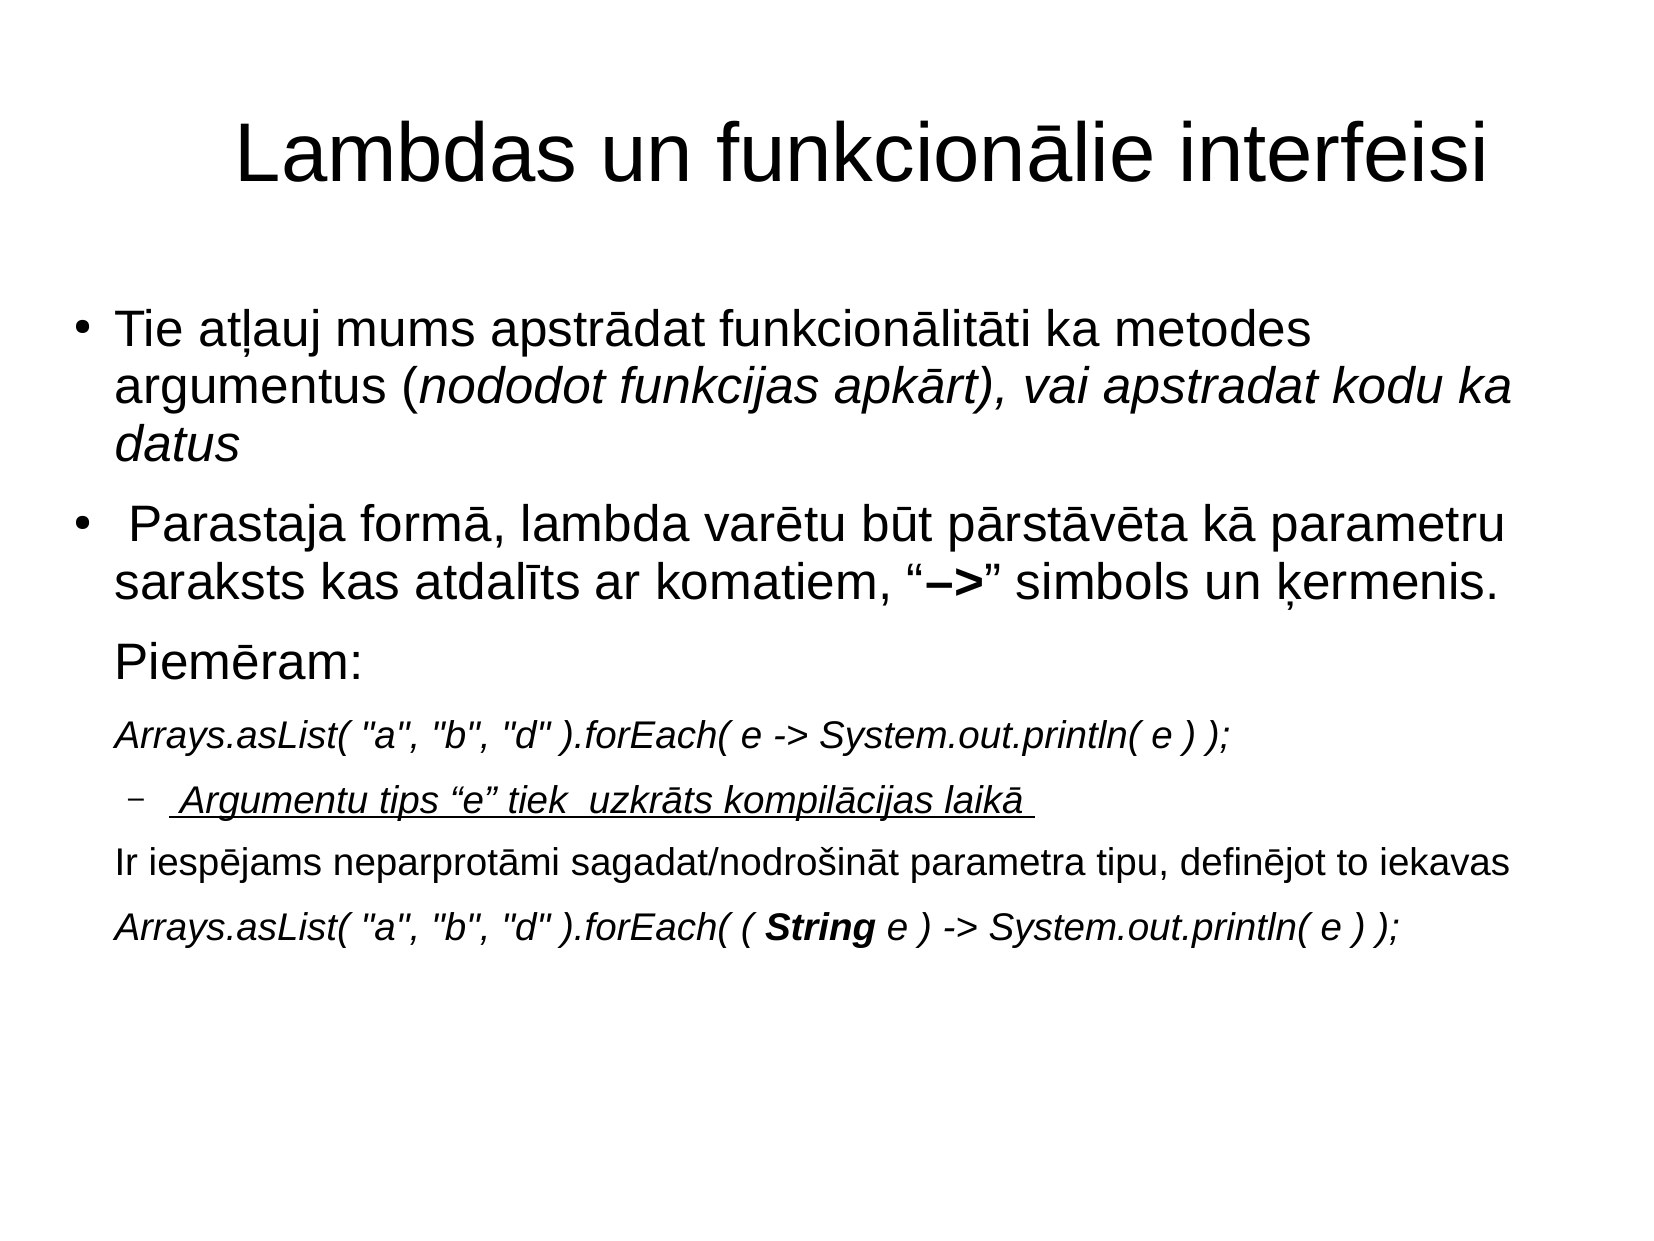

# Lambdas un funkcionālie interfeisi
Tie atļauj mums apstrādat funkcionālitāti ka metodes argumentus (nododot funkcijas apkārt), vai apstradat kodu ka datus
 Parastaja formā, lambda varētu būt pārstāvēta kā parametru saraksts kas atdalīts ar komatiem, “–>” simbols un ķermenis.
Piemēram:
Arrays.asList( "a", "b", "d" ).forEach( e -> System.out.println( e ) );
 Argumentu tips “e” tiek uzkrāts kompilācijas laikā
Ir iespējams neparprotāmi sagadat/nodrošināt parametra tipu, definējot to iekavas
Arrays.asList( "a", "b", "d" ).forEach( ( String e ) -> System.out.println( e ) );